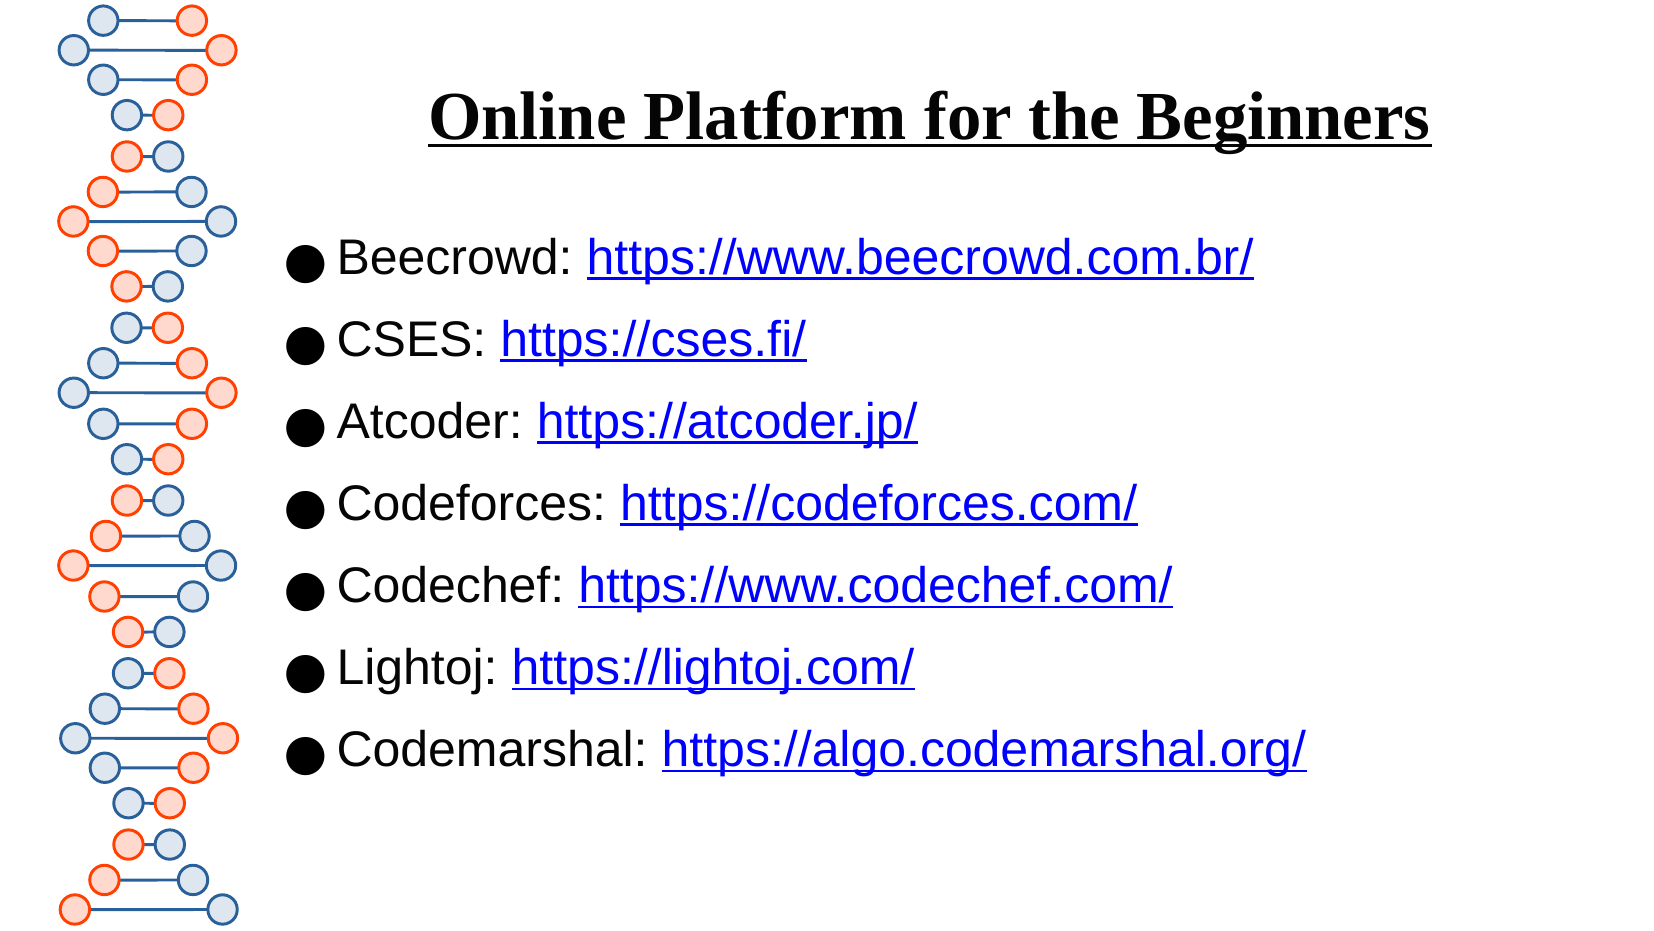

Online Platform for the Beginners
Beecrowd: https://www.beecrowd.com.br/
CSES: https://cses.fi/
Atcoder: https://atcoder.jp/
Codeforces: https://codeforces.com/
Codechef: https://www.codechef.com/
Lightoj: https://lightoj.com/
Codemarshal: https://algo.codemarshal.org/